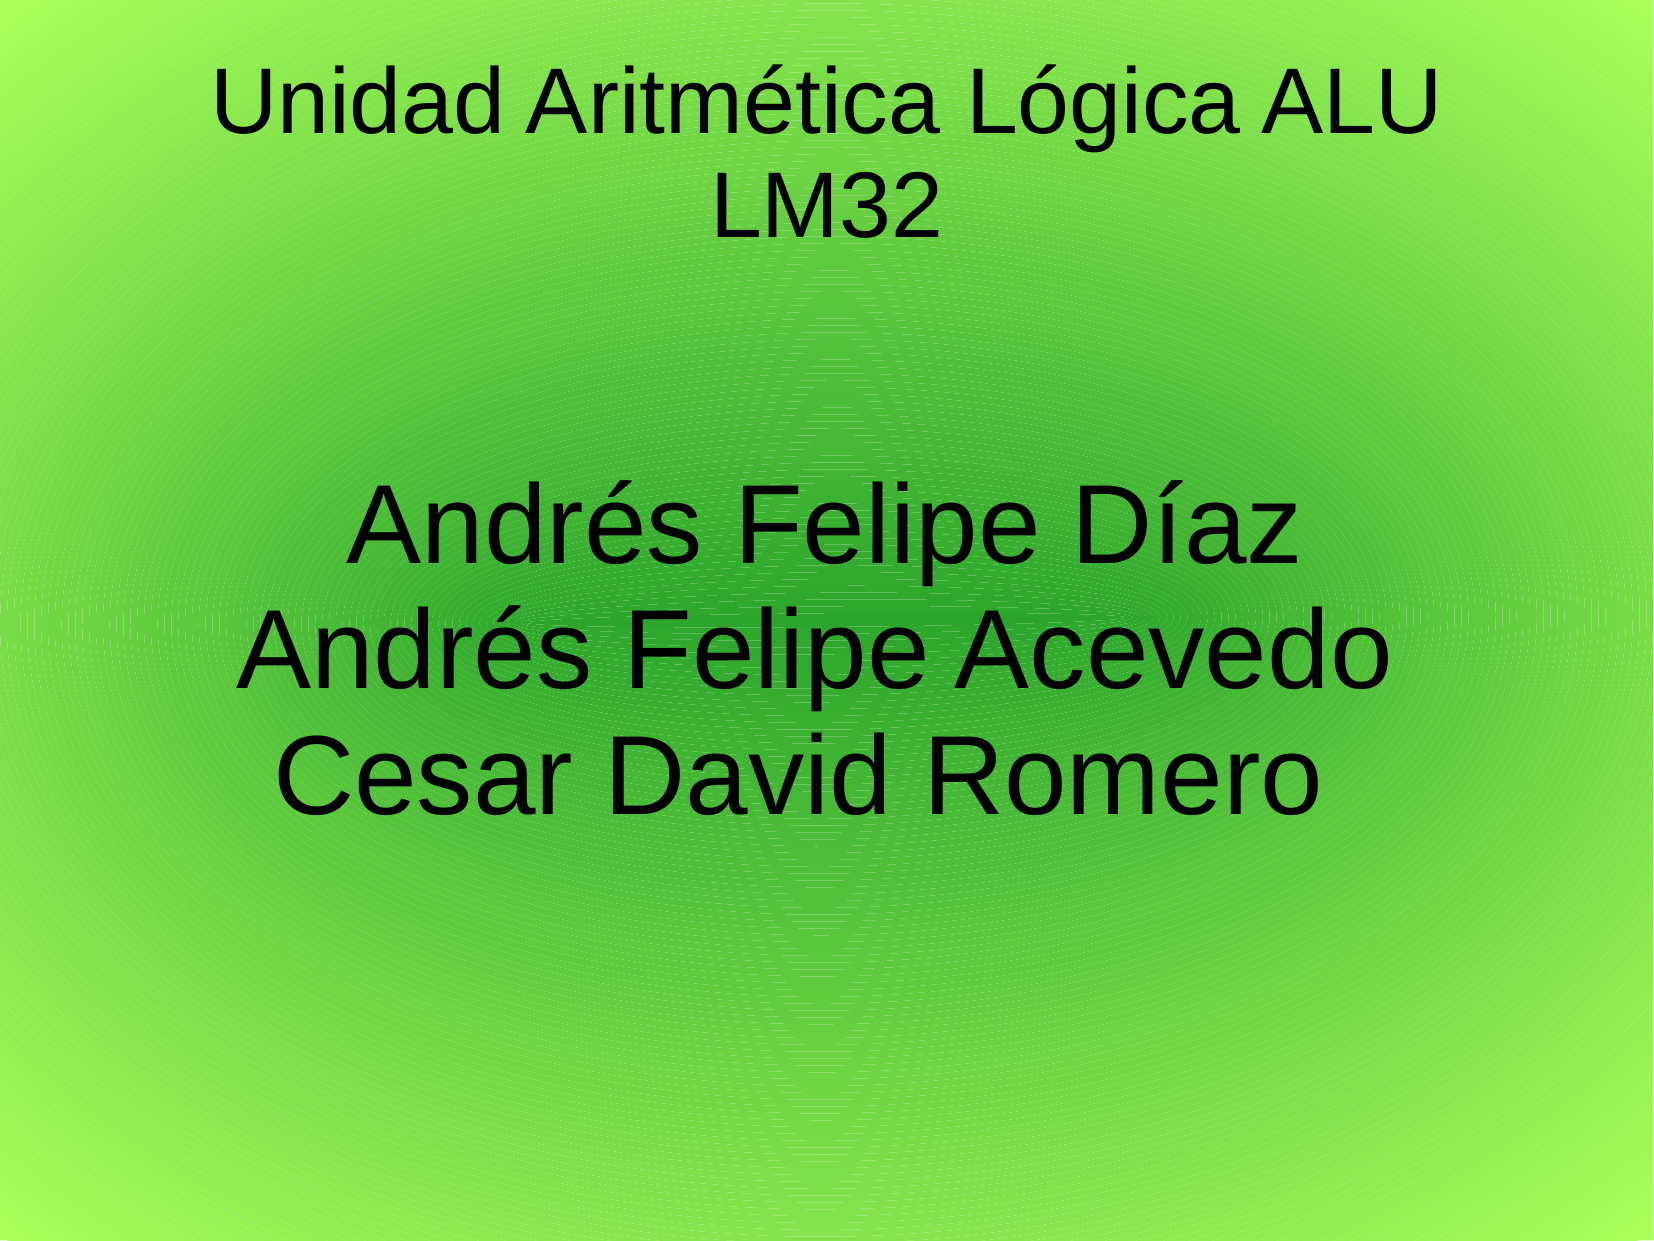

# Unidad Aritmética Lógica ALU LM32
Andrés Felipe Díaz
Andrés Felipe Acevedo
Cesar David Romero